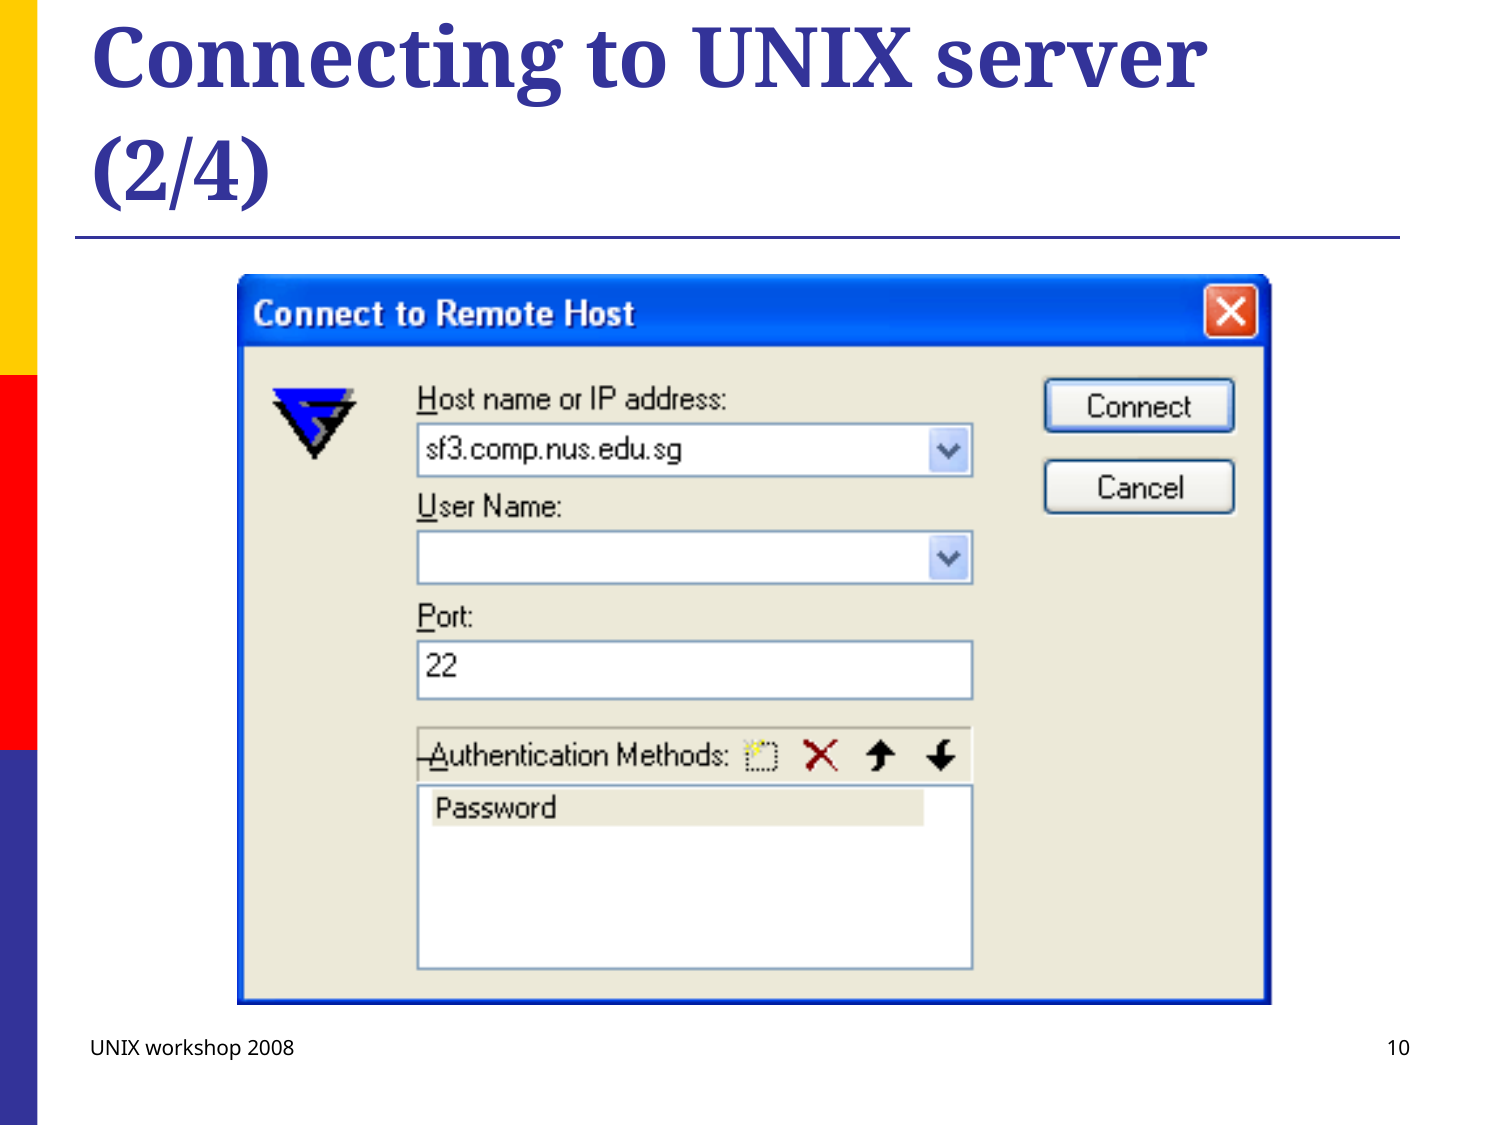

# Connecting to UNIX server (2/4)
UNIX workshop 2008